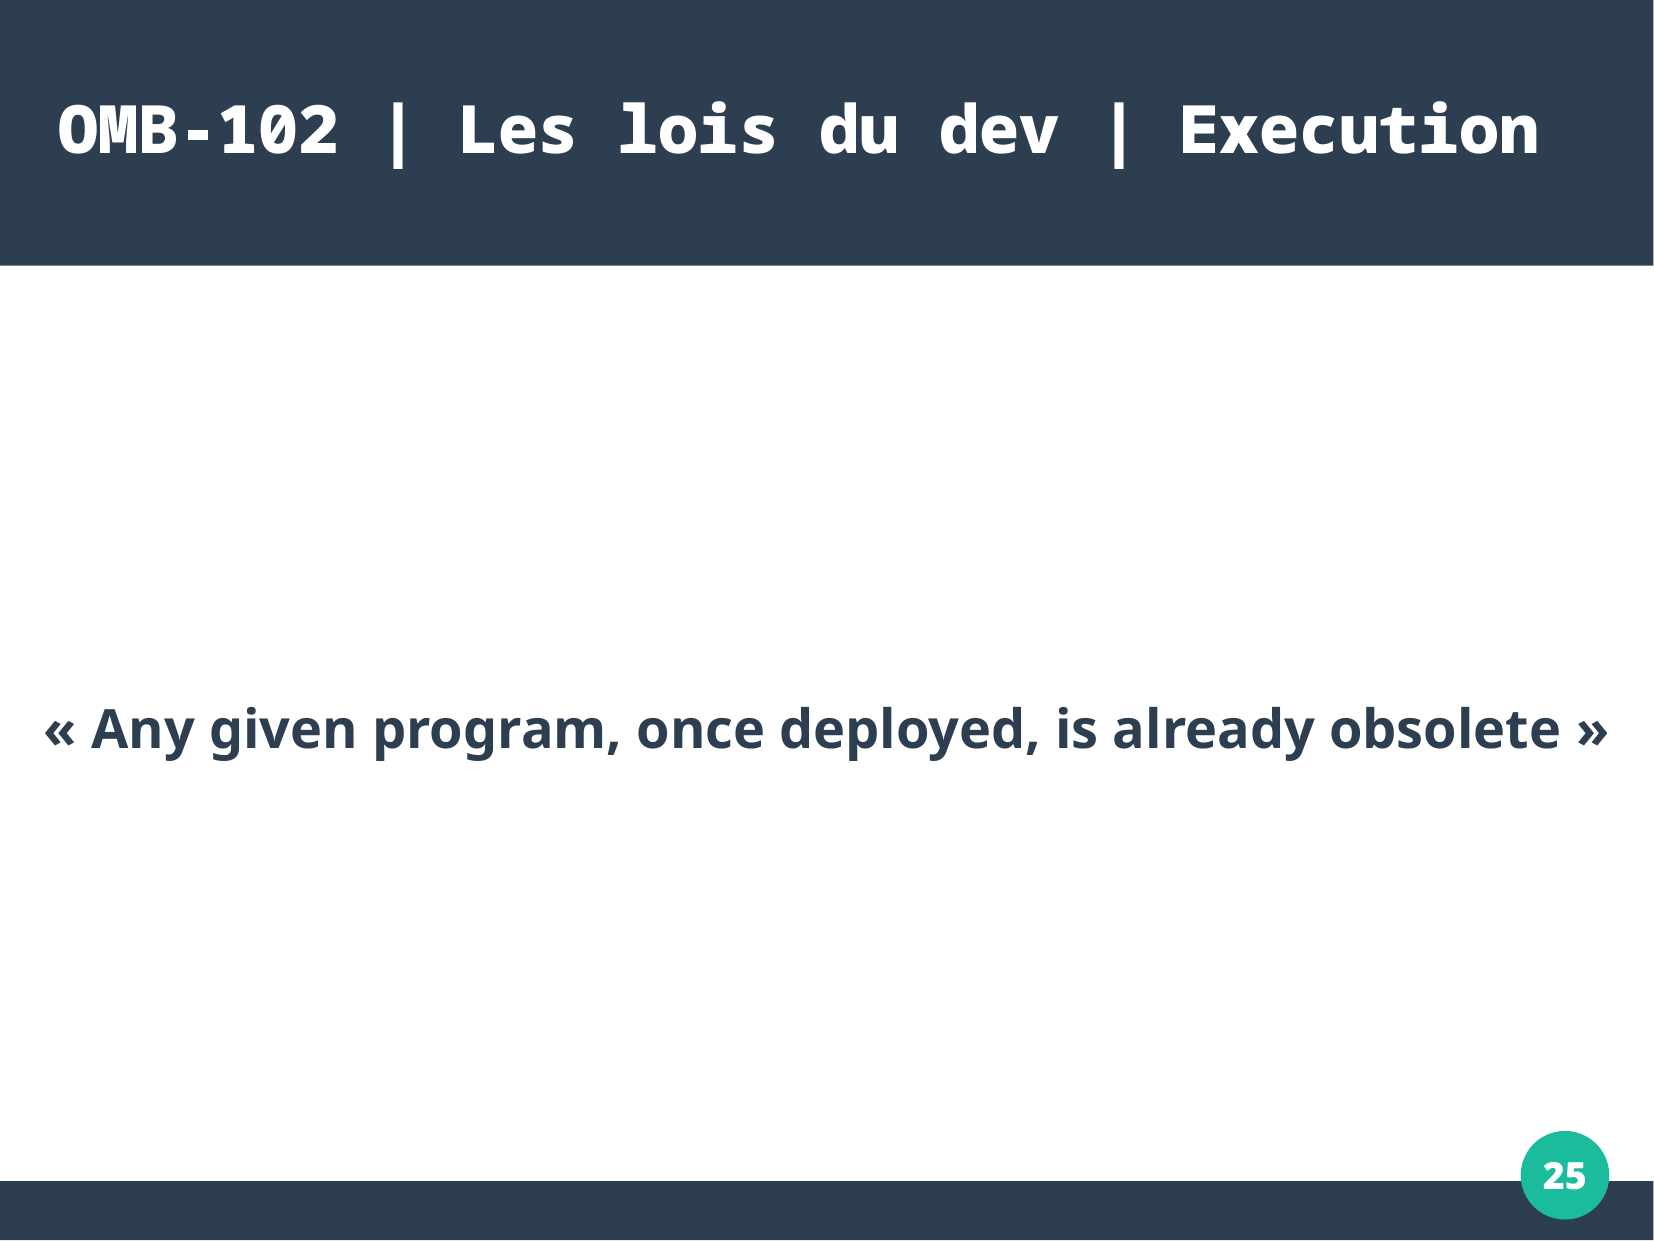

# OMB-102 | Les lois du dev | Execution
« Any given program, once deployed, is already obsolete »
25